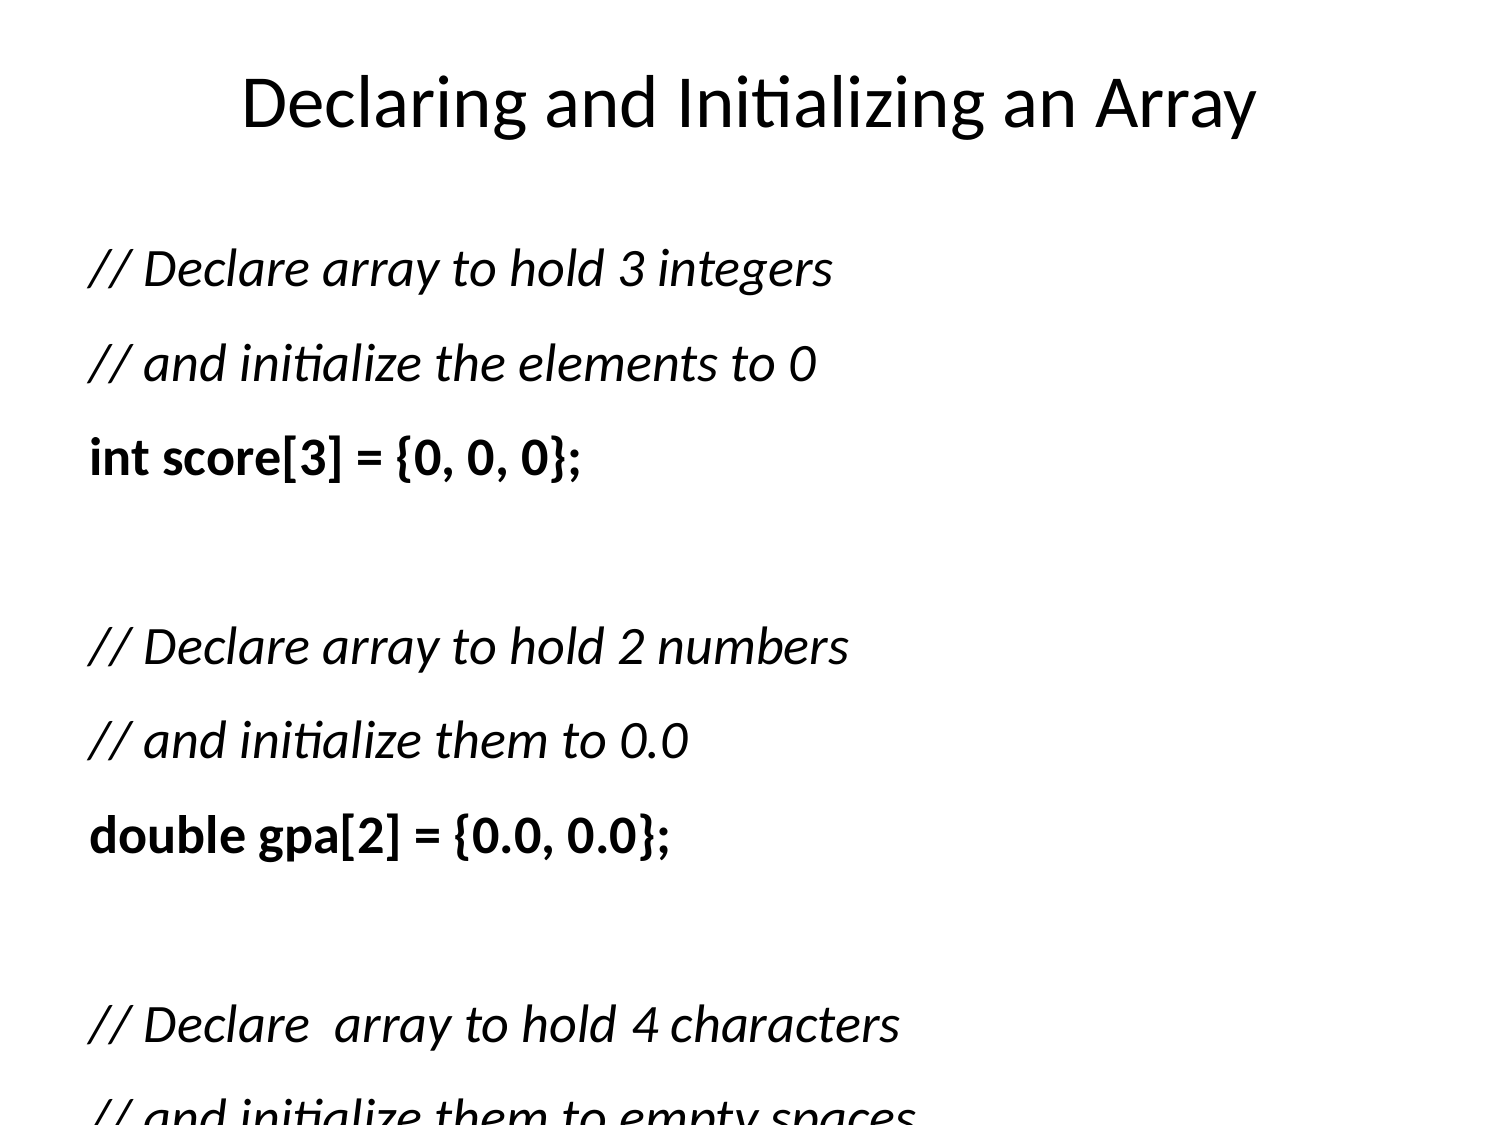

# Declaring and Initializing an Array
// Declare array to hold 3 integers
// and initialize the elements to 0
int score[3] = {0, 0, 0};
// Declare array to hold 2 numbers
// and initialize them to 0.0
double gpa[2] = {0.0, 0.0};
// Declare array to hold 4 characters
// and initialize them to empty spaces
char letter_grade[4] = {' ', ' ', ' ', ' '};